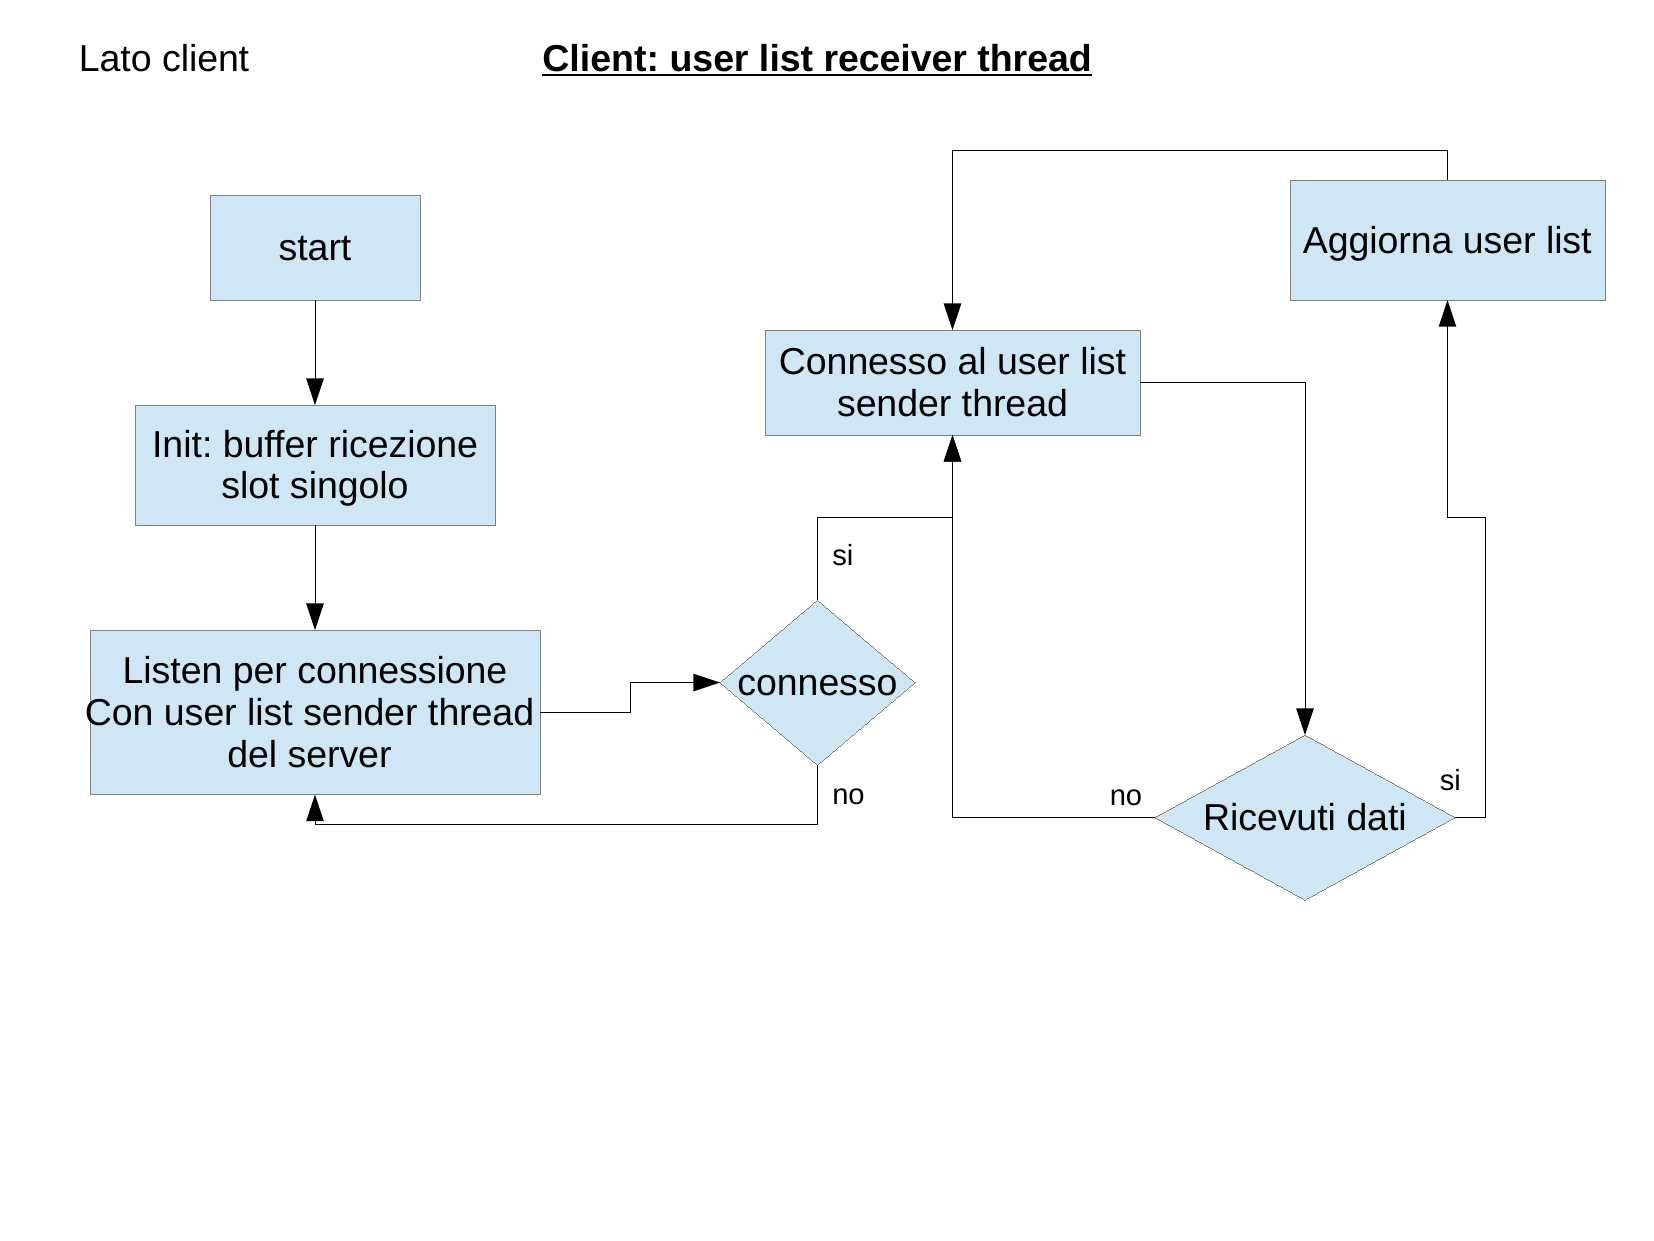

Lato client
Client: user list receiver thread
Aggiorna user list
start
Connesso al user list
sender thread
Init: buffer ricezione
slot singolo
si
connesso
Listen per connessione
Con user list sender thread
del server
Ricevuti dati
si
no
no